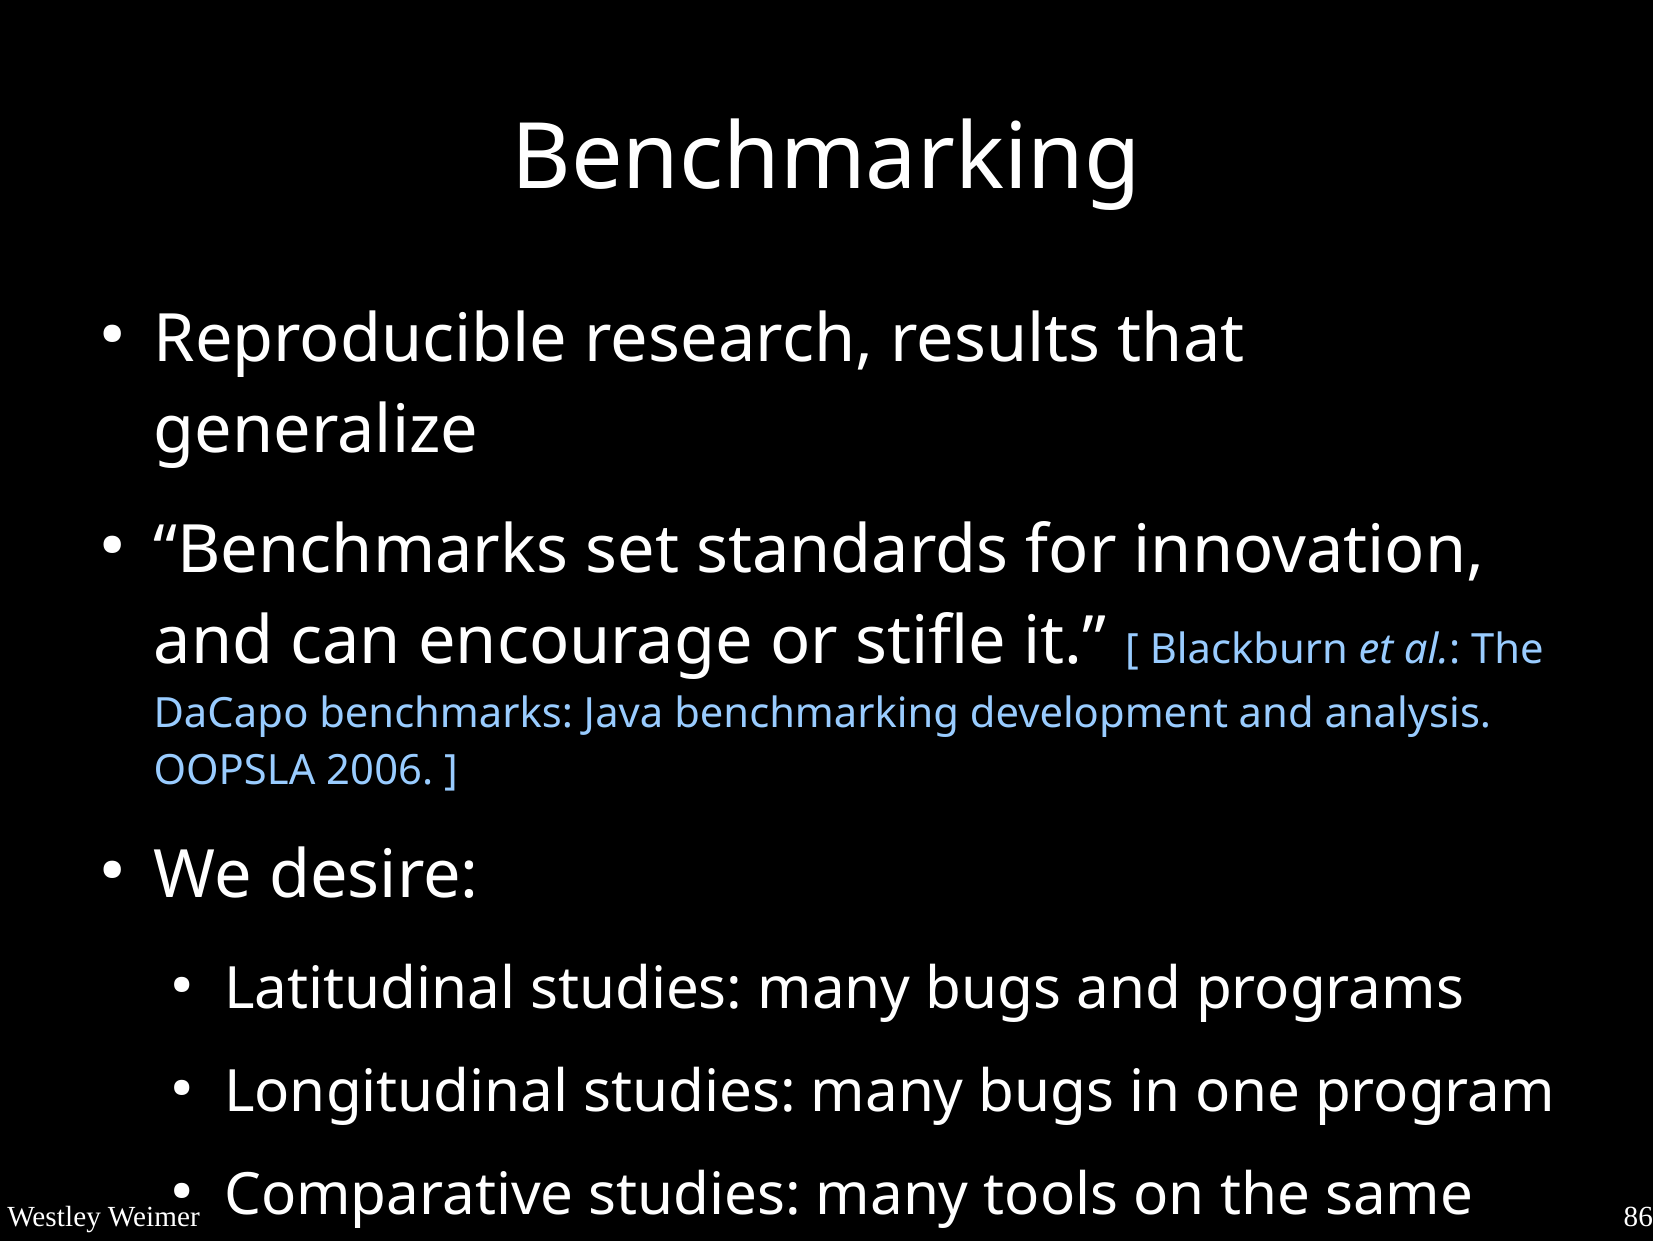

# Benchmarking
Reproducible research, results that generalize
“Benchmarks set standards for innovation, and can encourage or stifle it.” [ Blackburn et al.: The DaCapo benchmarks: Java benchmarking development and analysis. OOPSLA 2006. ]
We desire:
Latitudinal studies: many bugs and programs
Longitudinal studies: many bugs in one program
Comparative studies: many tools on the same bugs
86